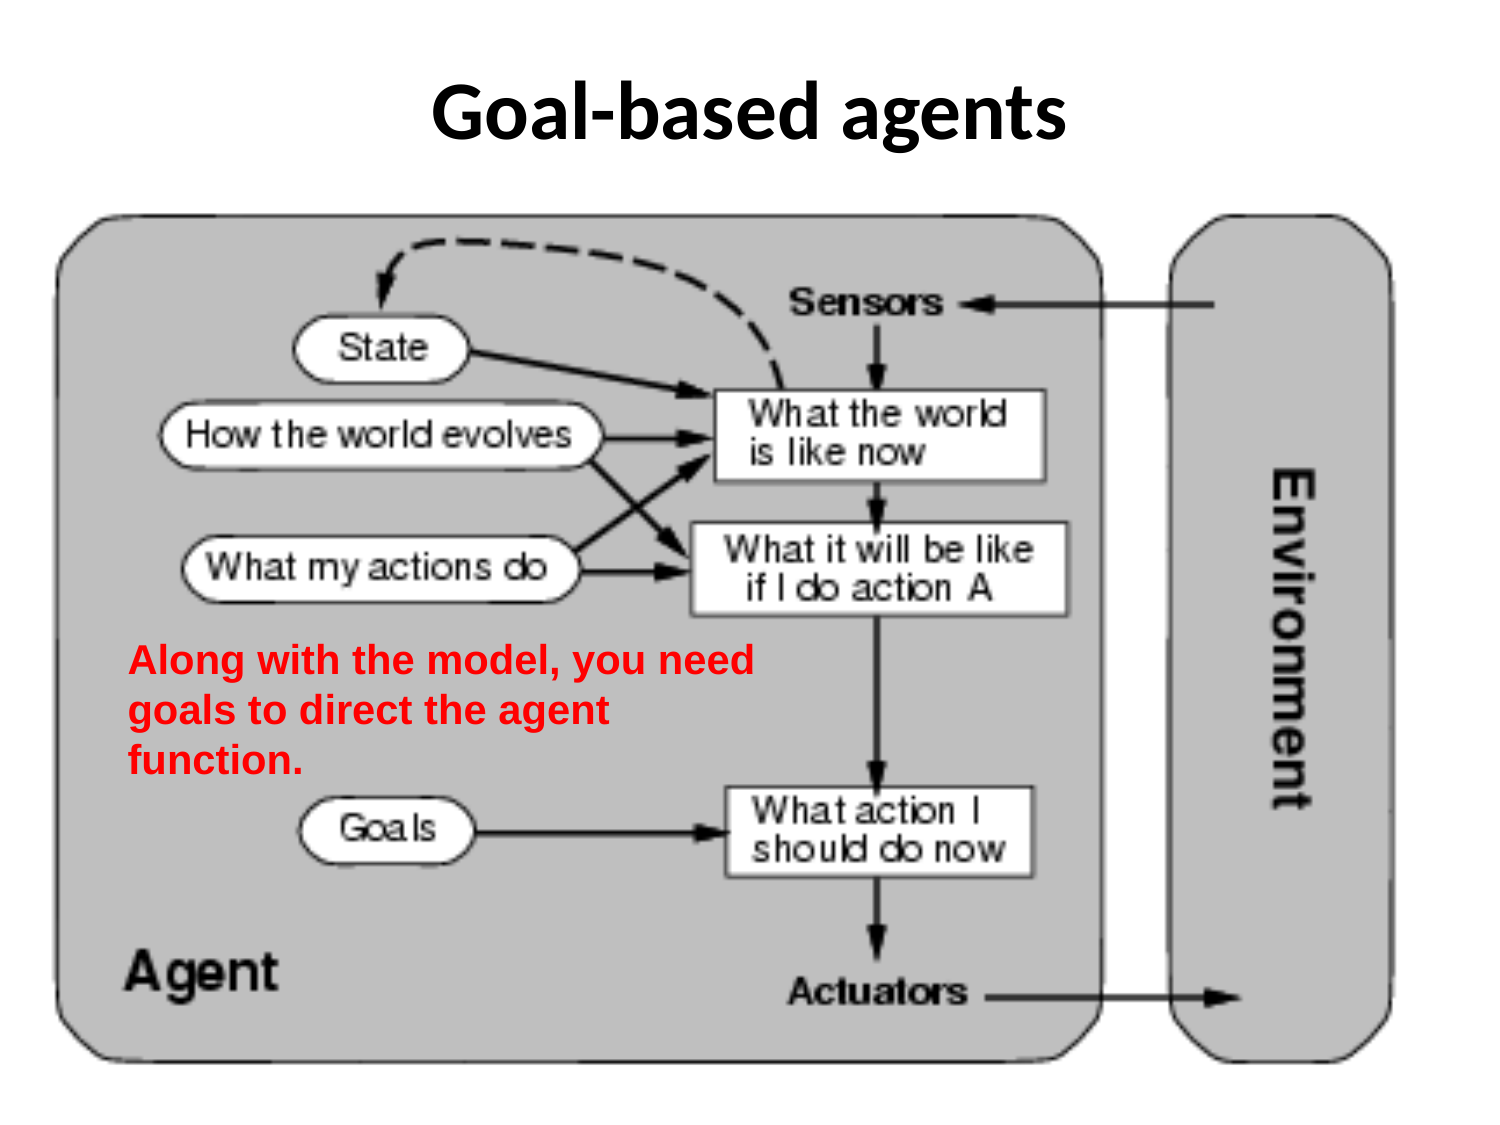

# Goal-based agents
Along with the model, you need goals to direct the agent function.